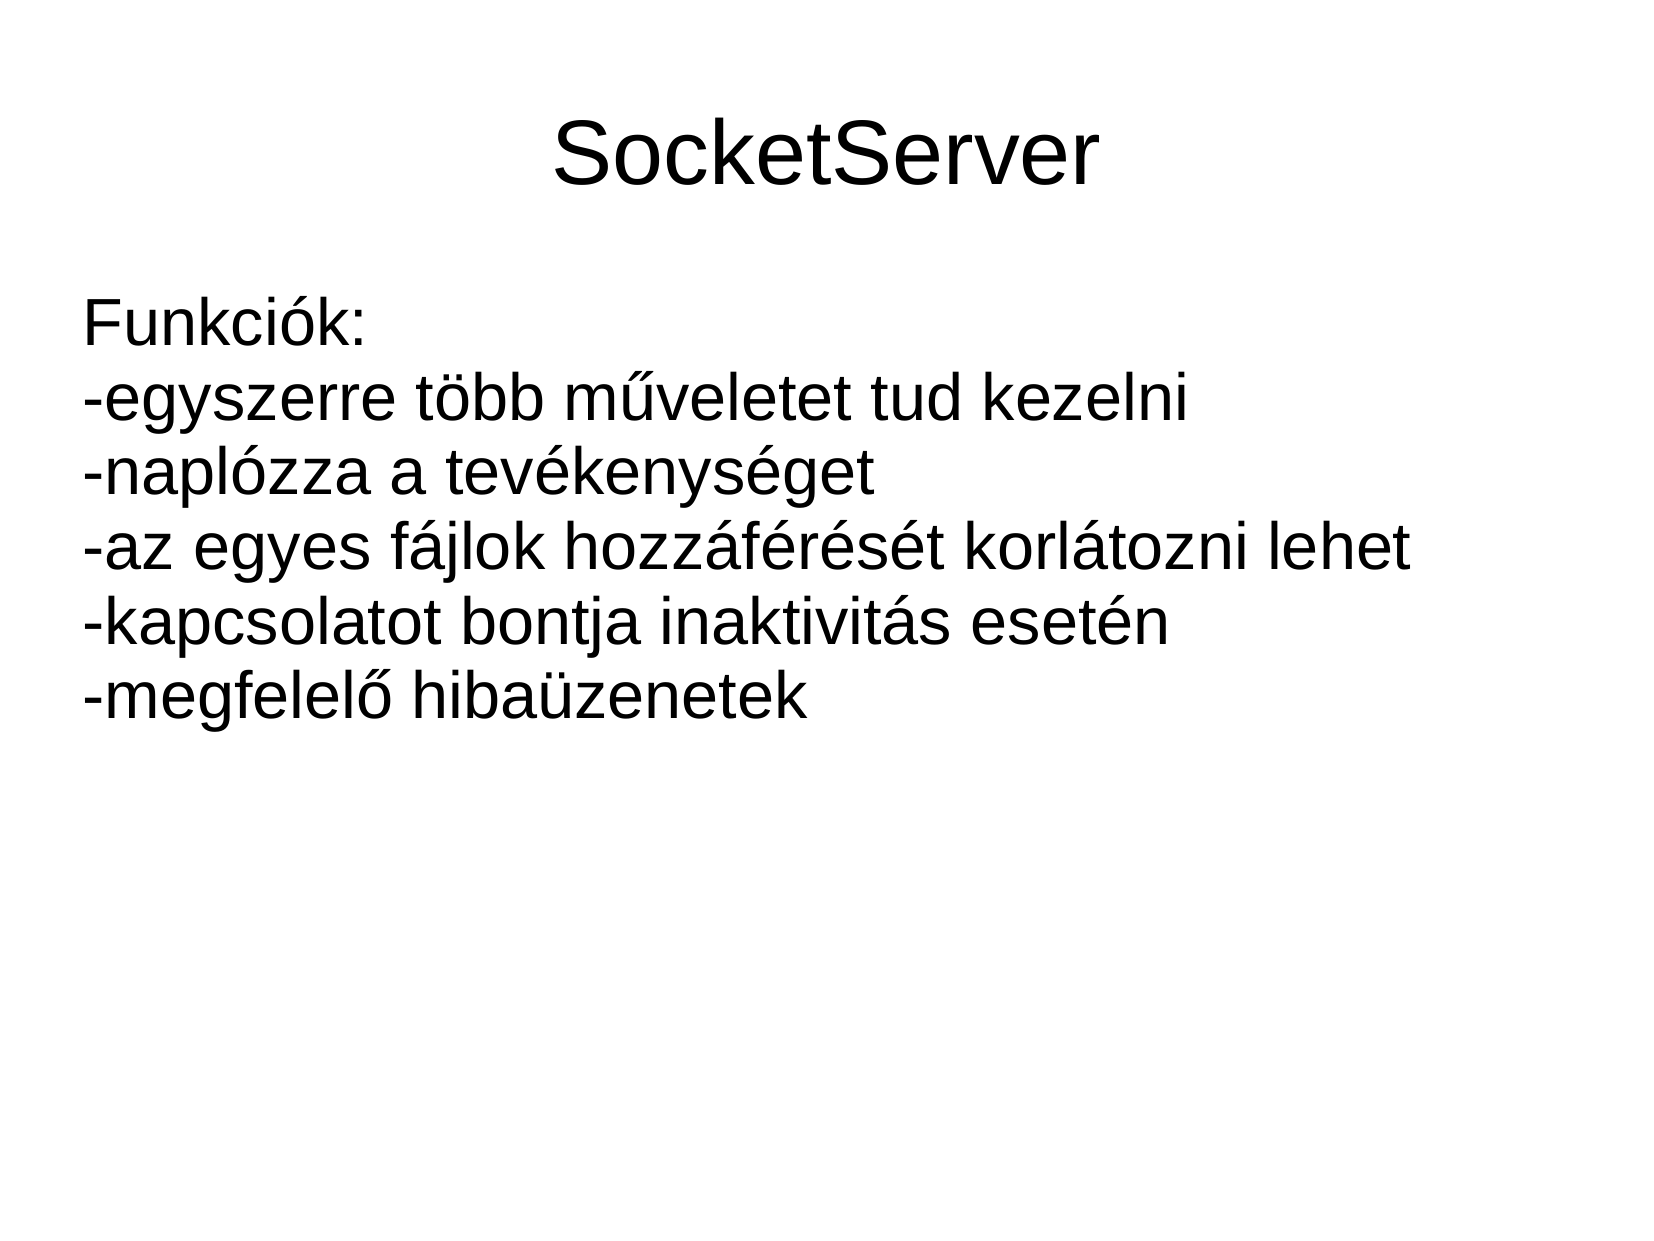

# SocketServer
Funkciók:
-egyszerre több műveletet tud kezelni
-naplózza a tevékenységet
-az egyes fájlok hozzáférését korlátozni lehet
-kapcsolatot bontja inaktivitás esetén
-megfelelő hibaüzenetek